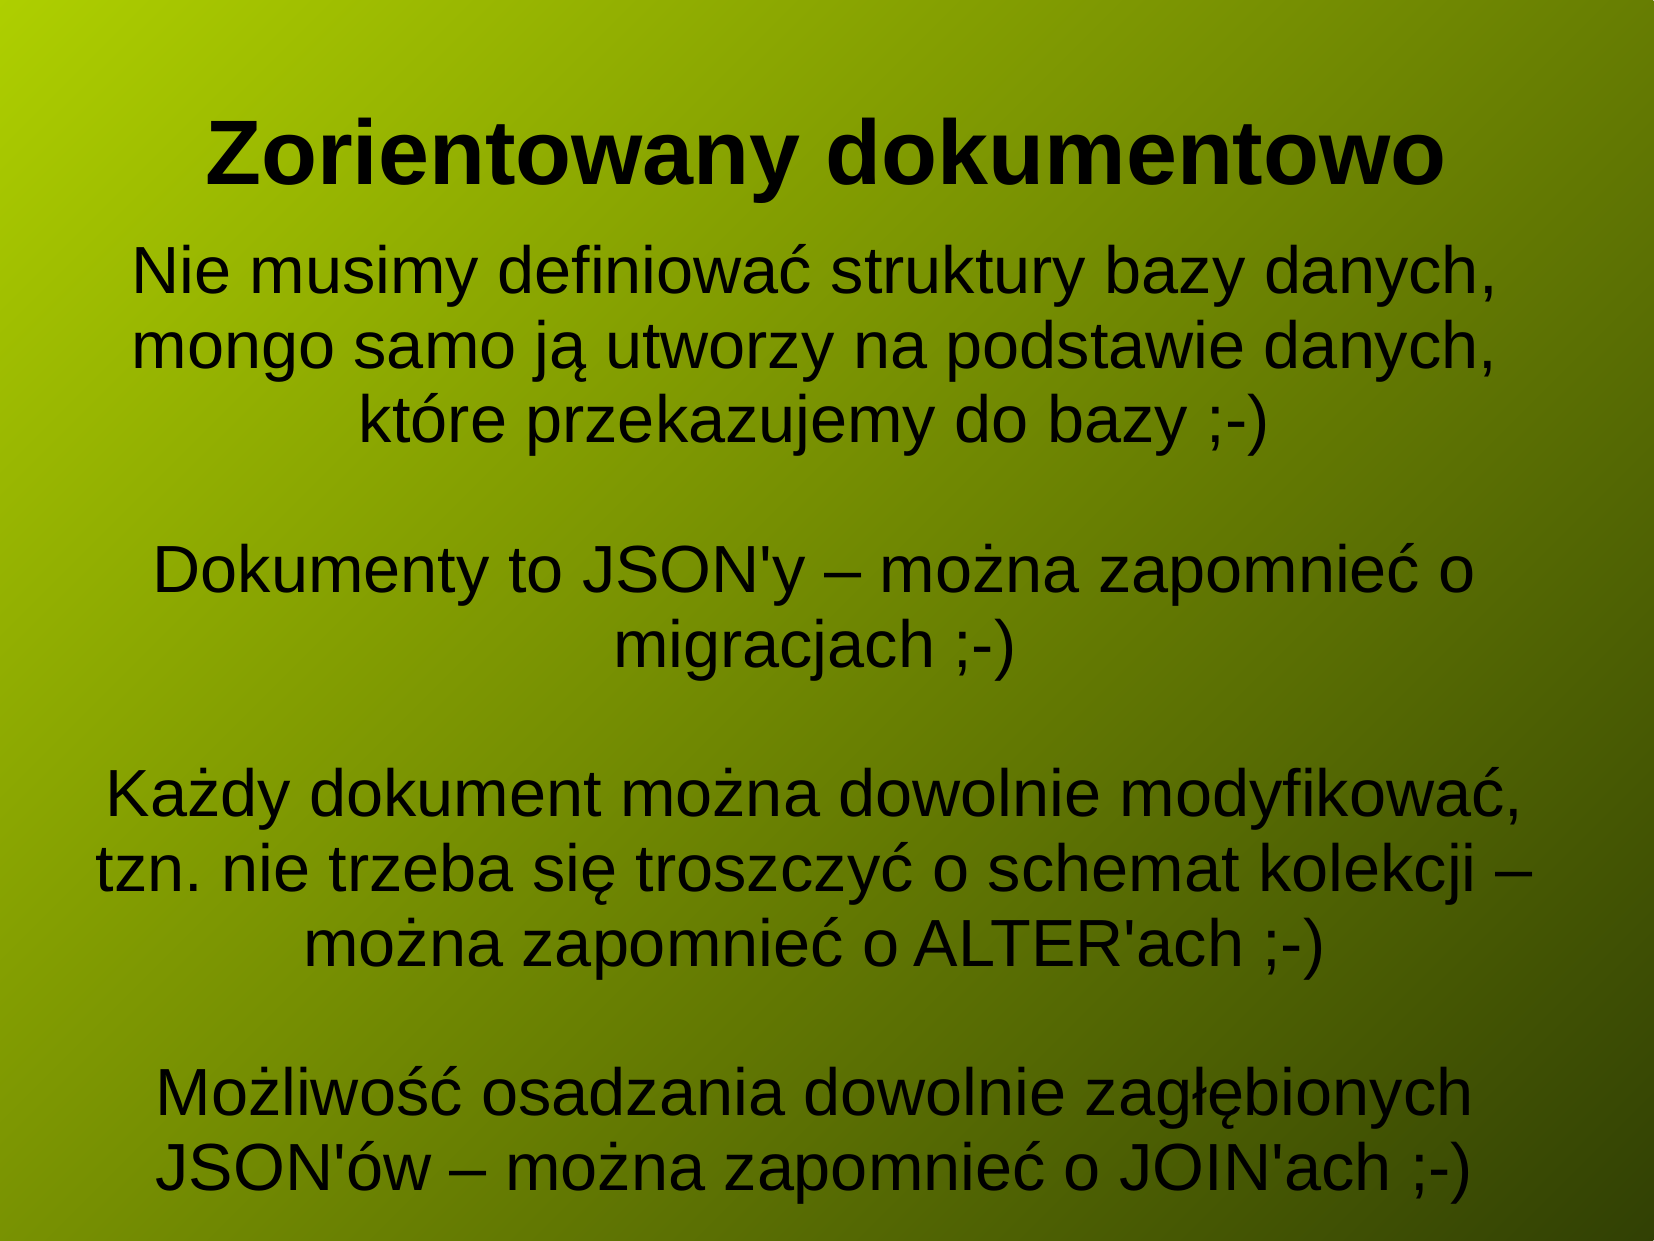

# Zorientowany dokumentowo
Nie musimy definiować struktury bazy danych, mongo samo ją utworzy na podstawie danych, które przekazujemy do bazy ;-)
Dokumenty to JSON'y – można zapomnieć o migracjach ;-)
Każdy dokument można dowolnie modyfikować, tzn. nie trzeba się troszczyć o schemat kolekcji – można zapomnieć o ALTER'ach ;-)
Możliwość osadzania dowolnie zagłębionych JSON'ów – można zapomnieć o JOIN'ach ;-)